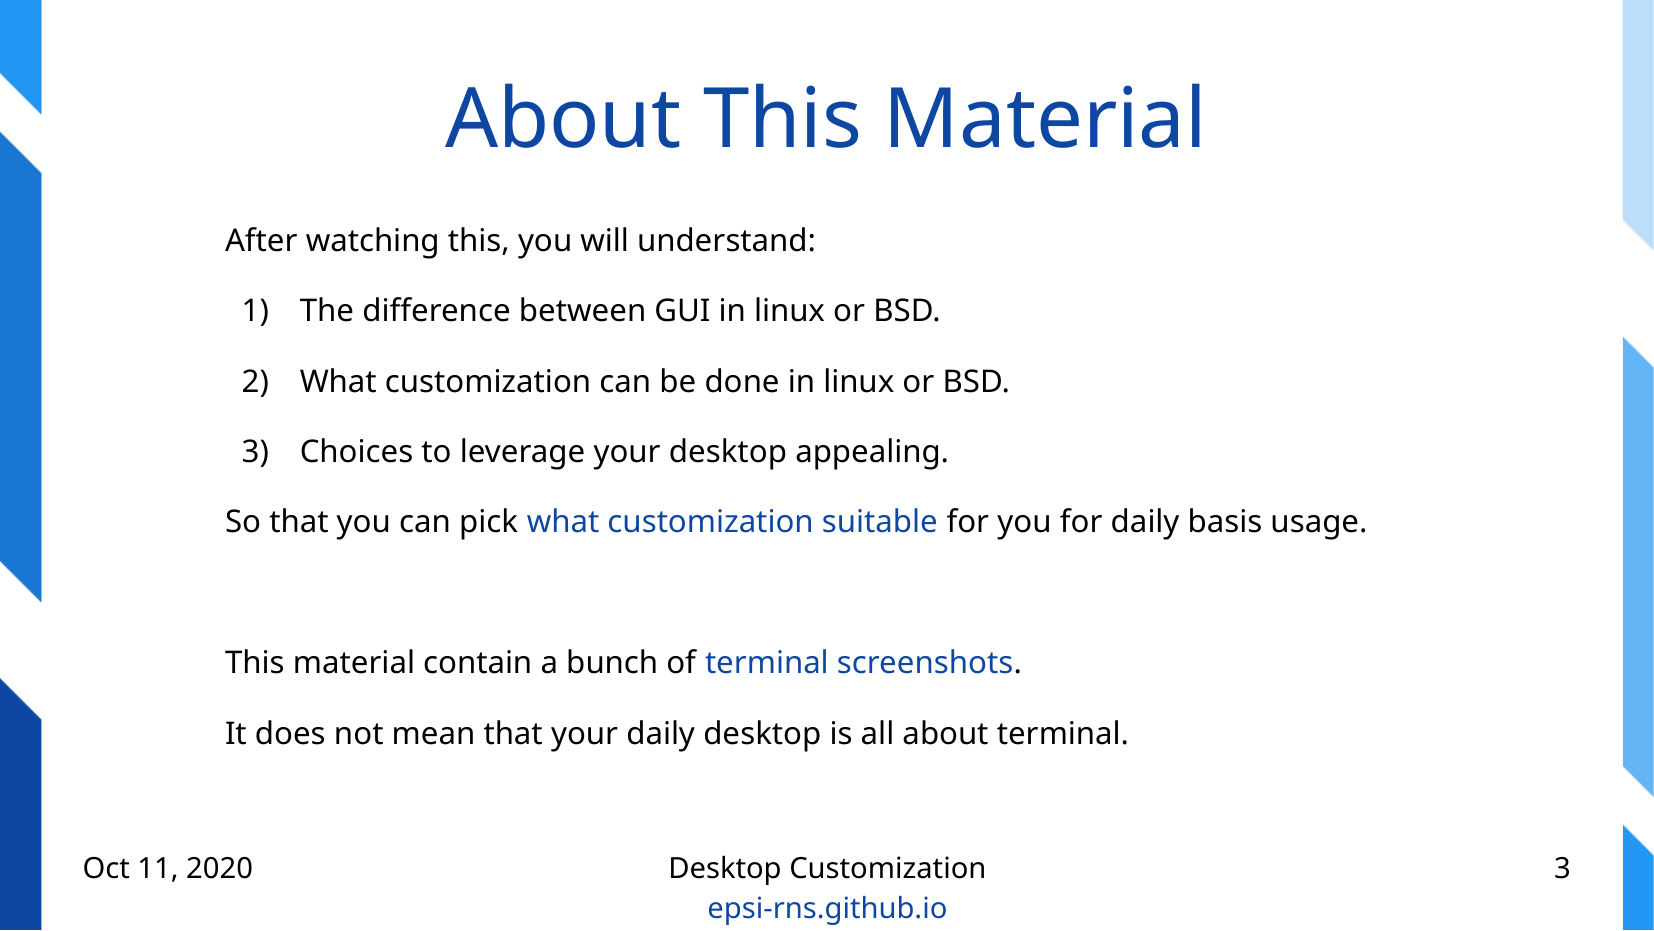

# About This Material
After watching this, you will understand:
 The difference between GUI in linux or BSD.
 What customization can be done in linux or BSD.
 Choices to leverage your desktop appealing.
So that you can pick what customization suitable for you for daily basis usage.
This material contain a bunch of terminal screenshots.
It does not mean that your daily desktop is all about terminal.
Oct 11, 2020
Desktop Customization
3